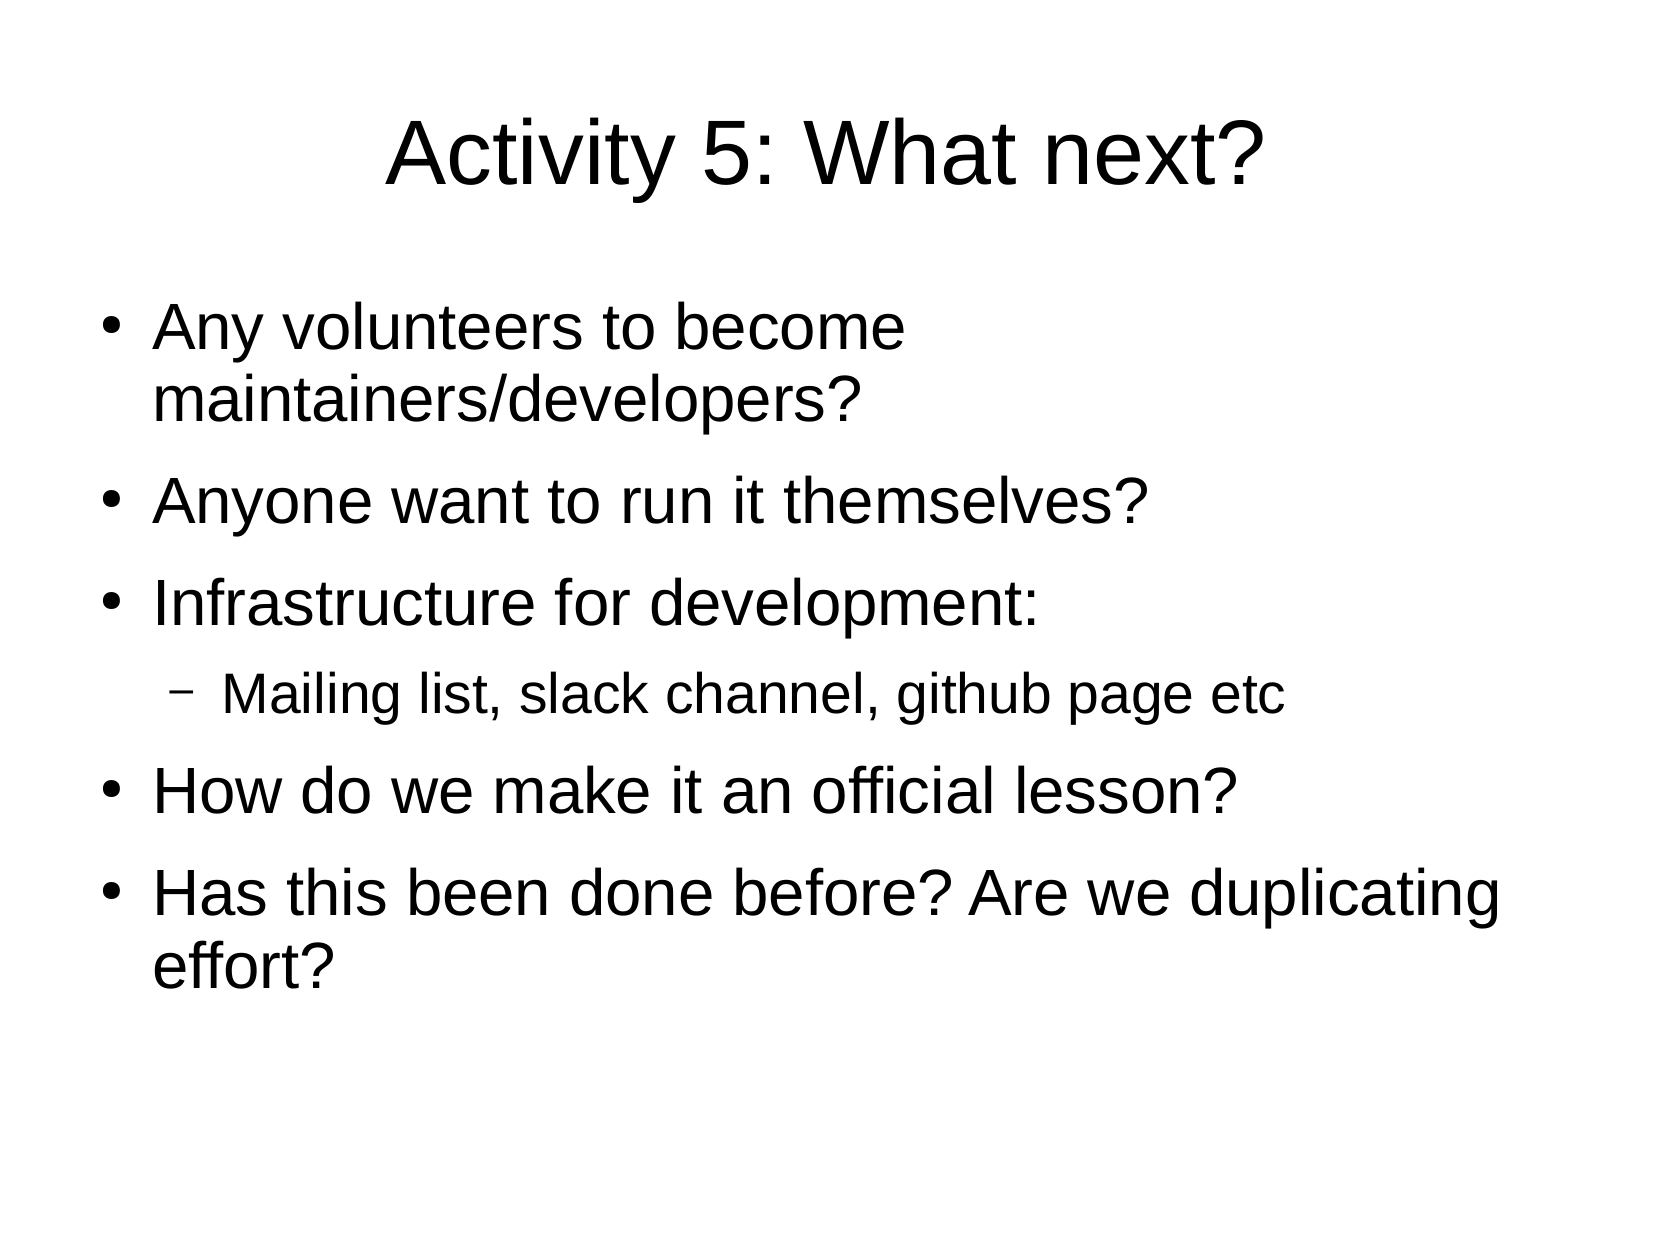

# Activity 5: What next?
Any volunteers to become maintainers/developers?
Anyone want to run it themselves?
Infrastructure for development:
Mailing list, slack channel, github page etc
How do we make it an official lesson?
Has this been done before? Are we duplicating effort?